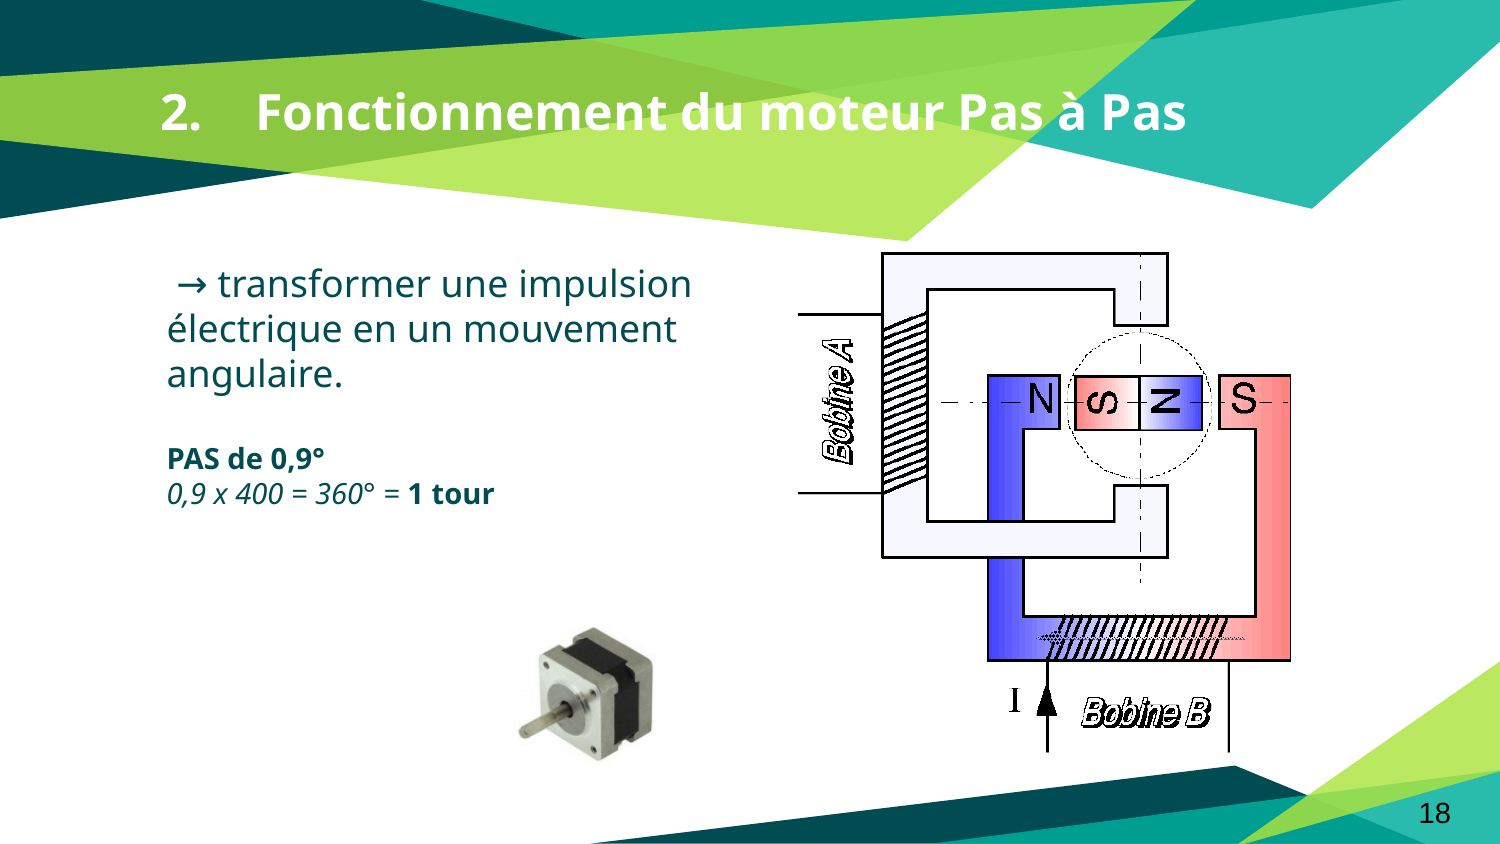

# 2. Fonctionnement du moteur Pas à Pas
 → transformer une impulsion électrique en un mouvement angulaire.
PAS de 0,9°
0,9 x 400 = 360° = 1 tour